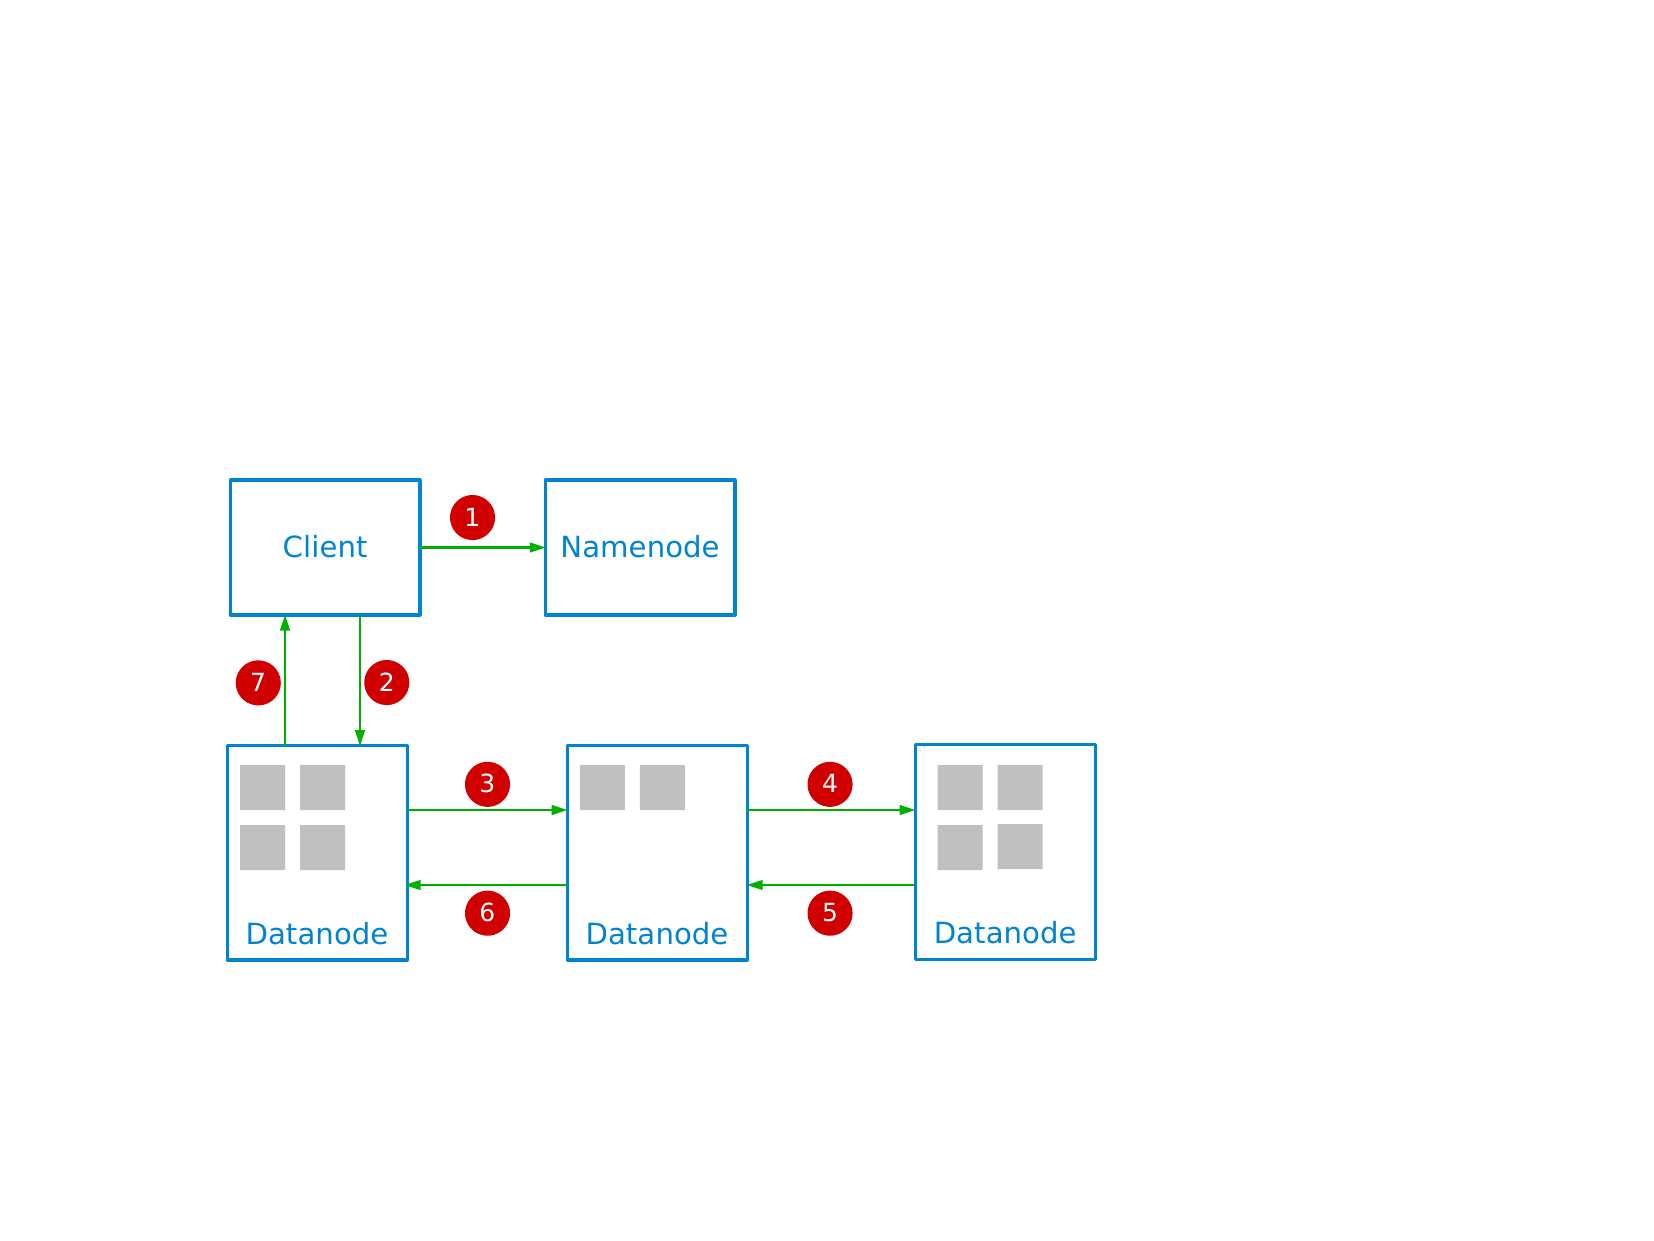

Client
Namenode
1
2
7
Datanode
Datanode
Datanode
3
4
6
5